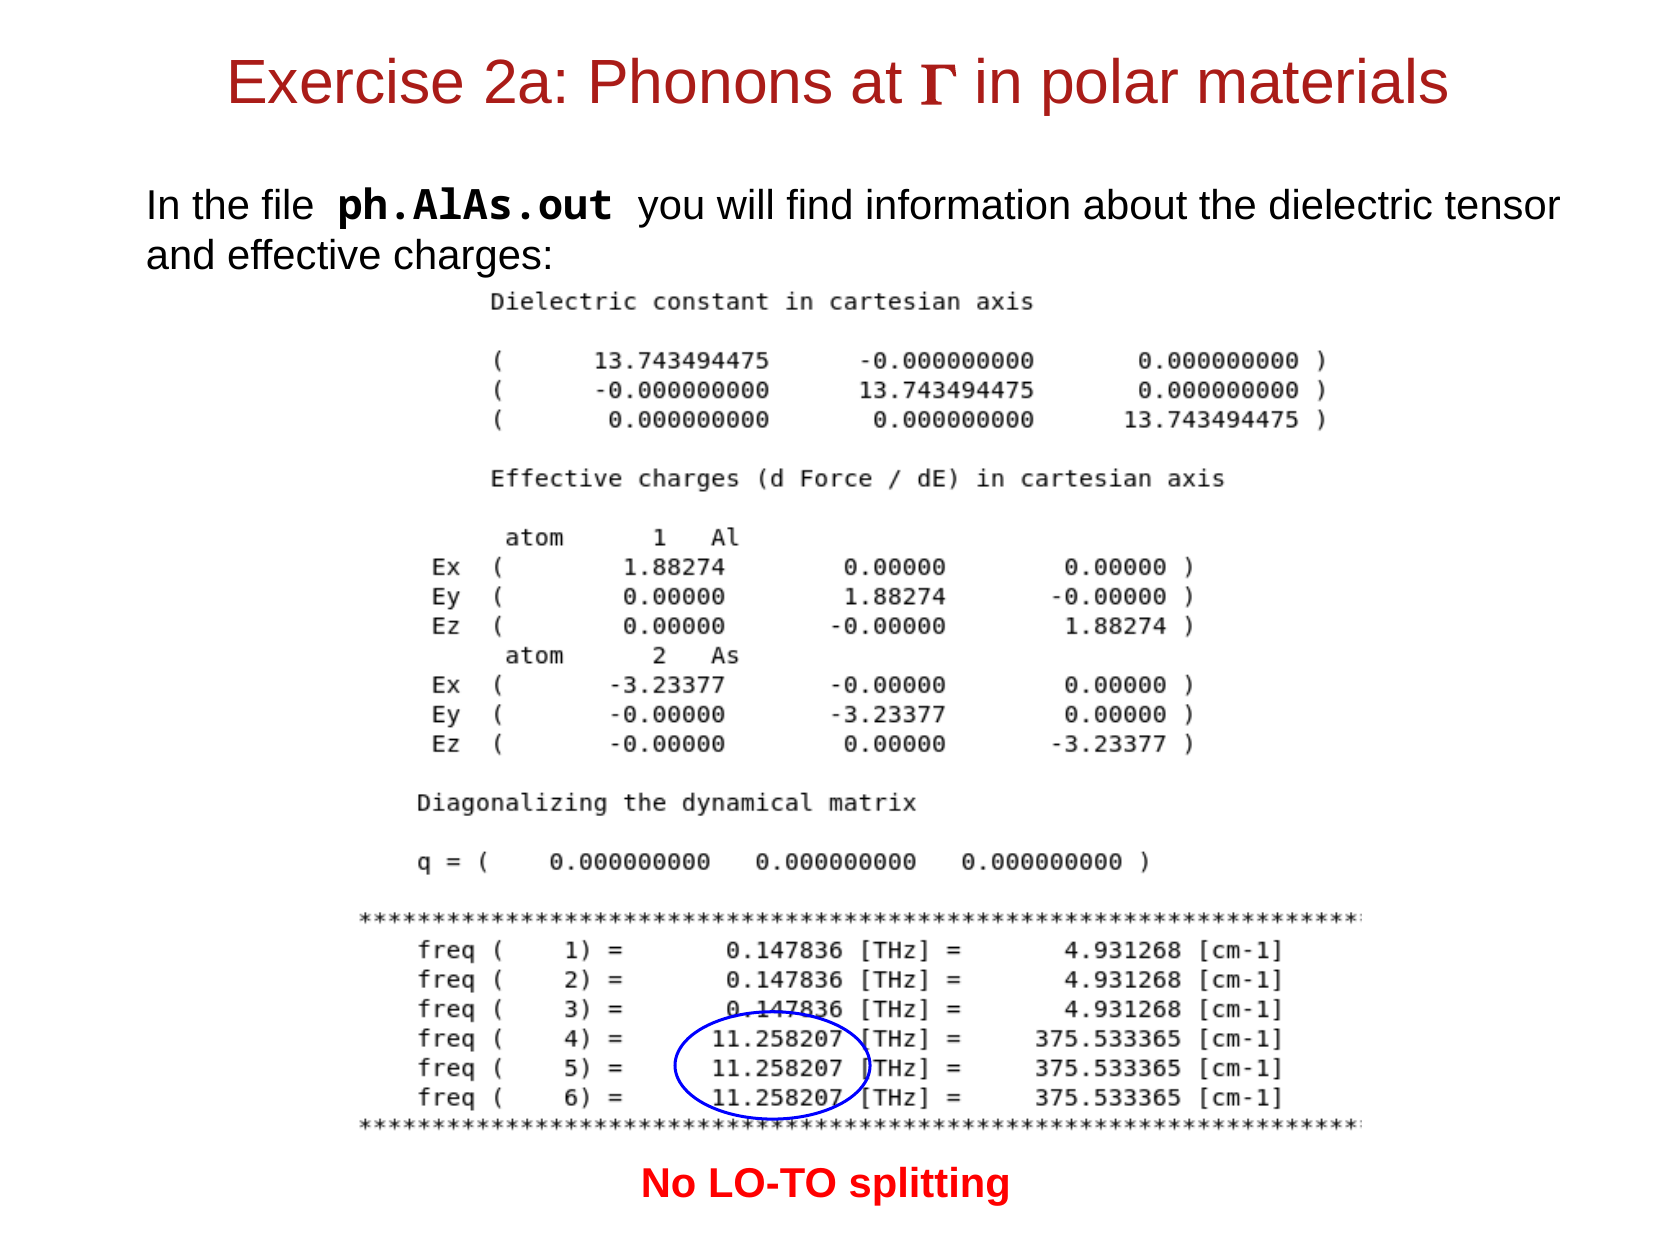

Exercise 2a: Phonons at Γ in polar materials
# In the file ph.AlAs.out you will find information about the dielectric tensor and effective charges:
No LO-TO splitting